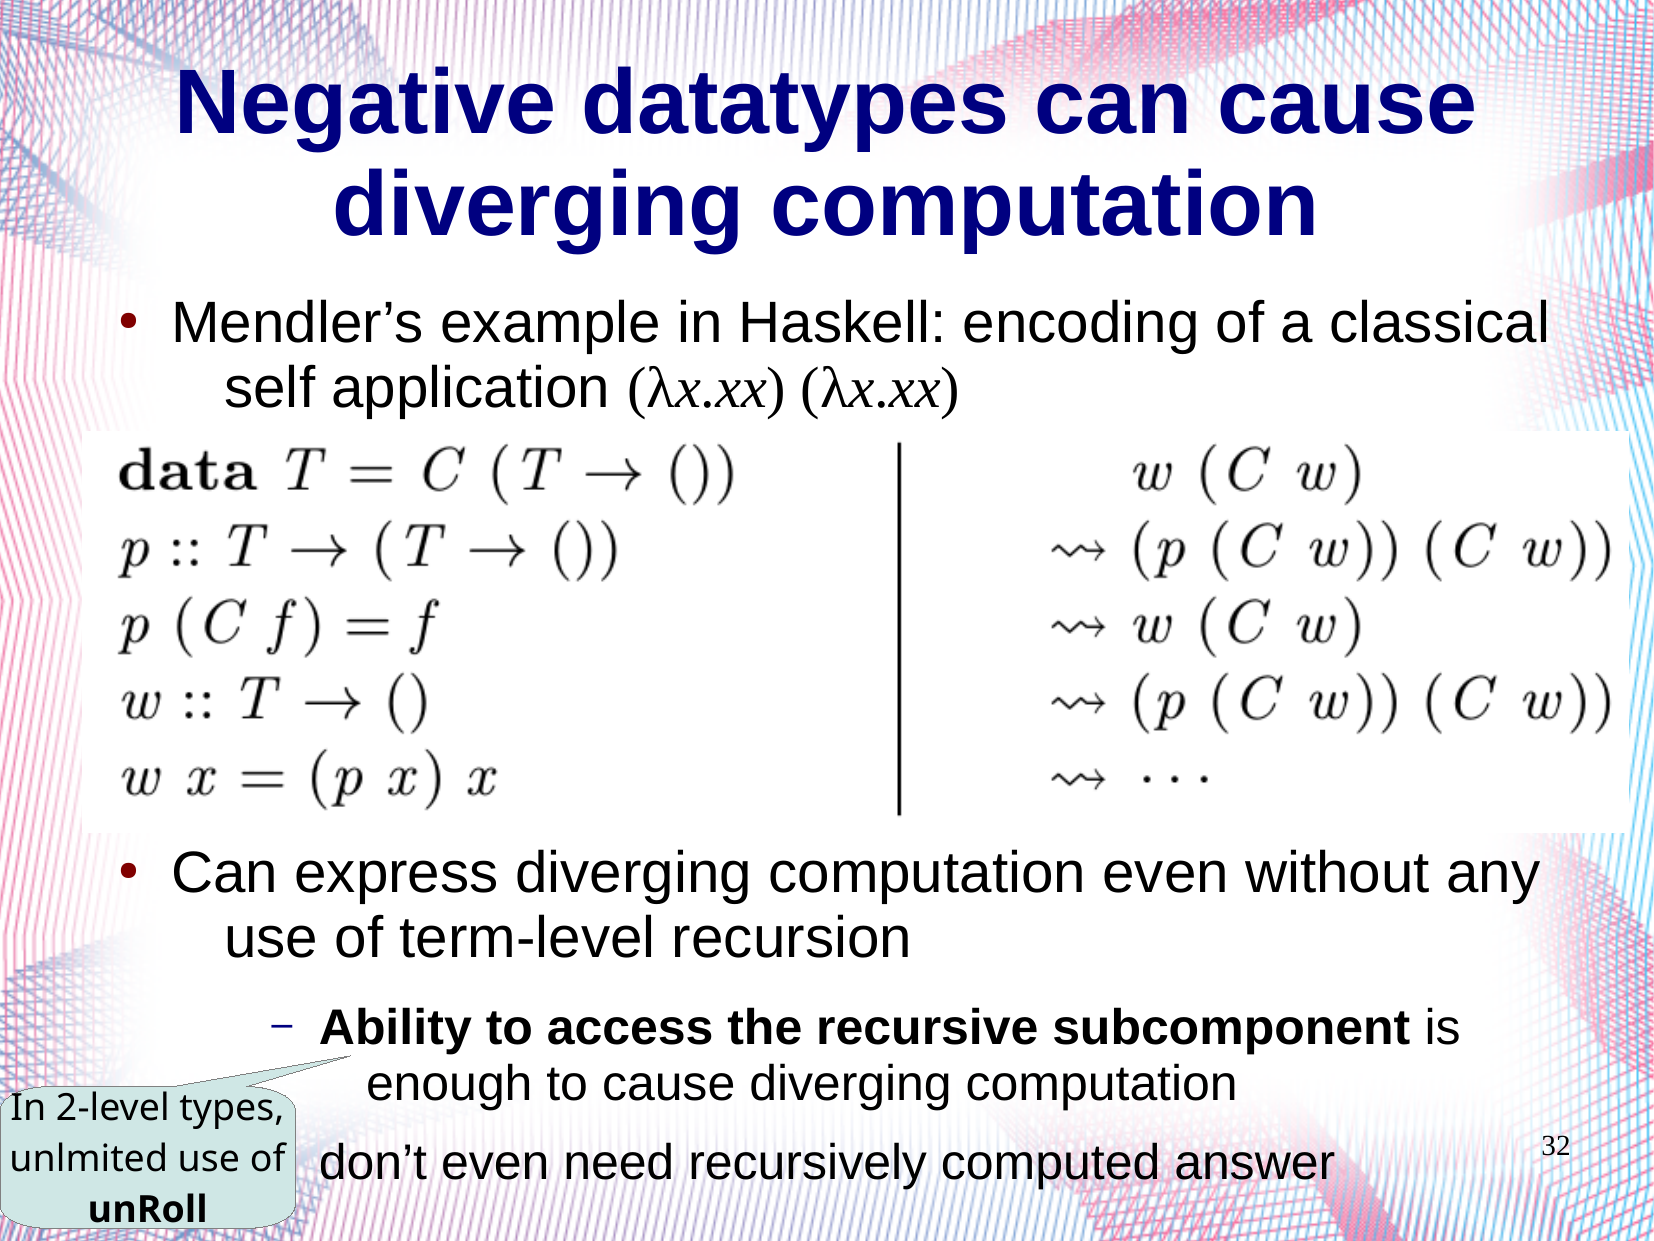

# Negative datatypes can cause diverging computation
Mendler’s example in Haskell: encoding of a classical self application (λx.xx) (λx.xx)
Can express diverging computation even without any use of term-level recursion
Ability to access the recursive subcomponent is enough to cause diverging computation
don’t even need recursively computed answer
In 2-level types,
unlmited use of
unRoll
32